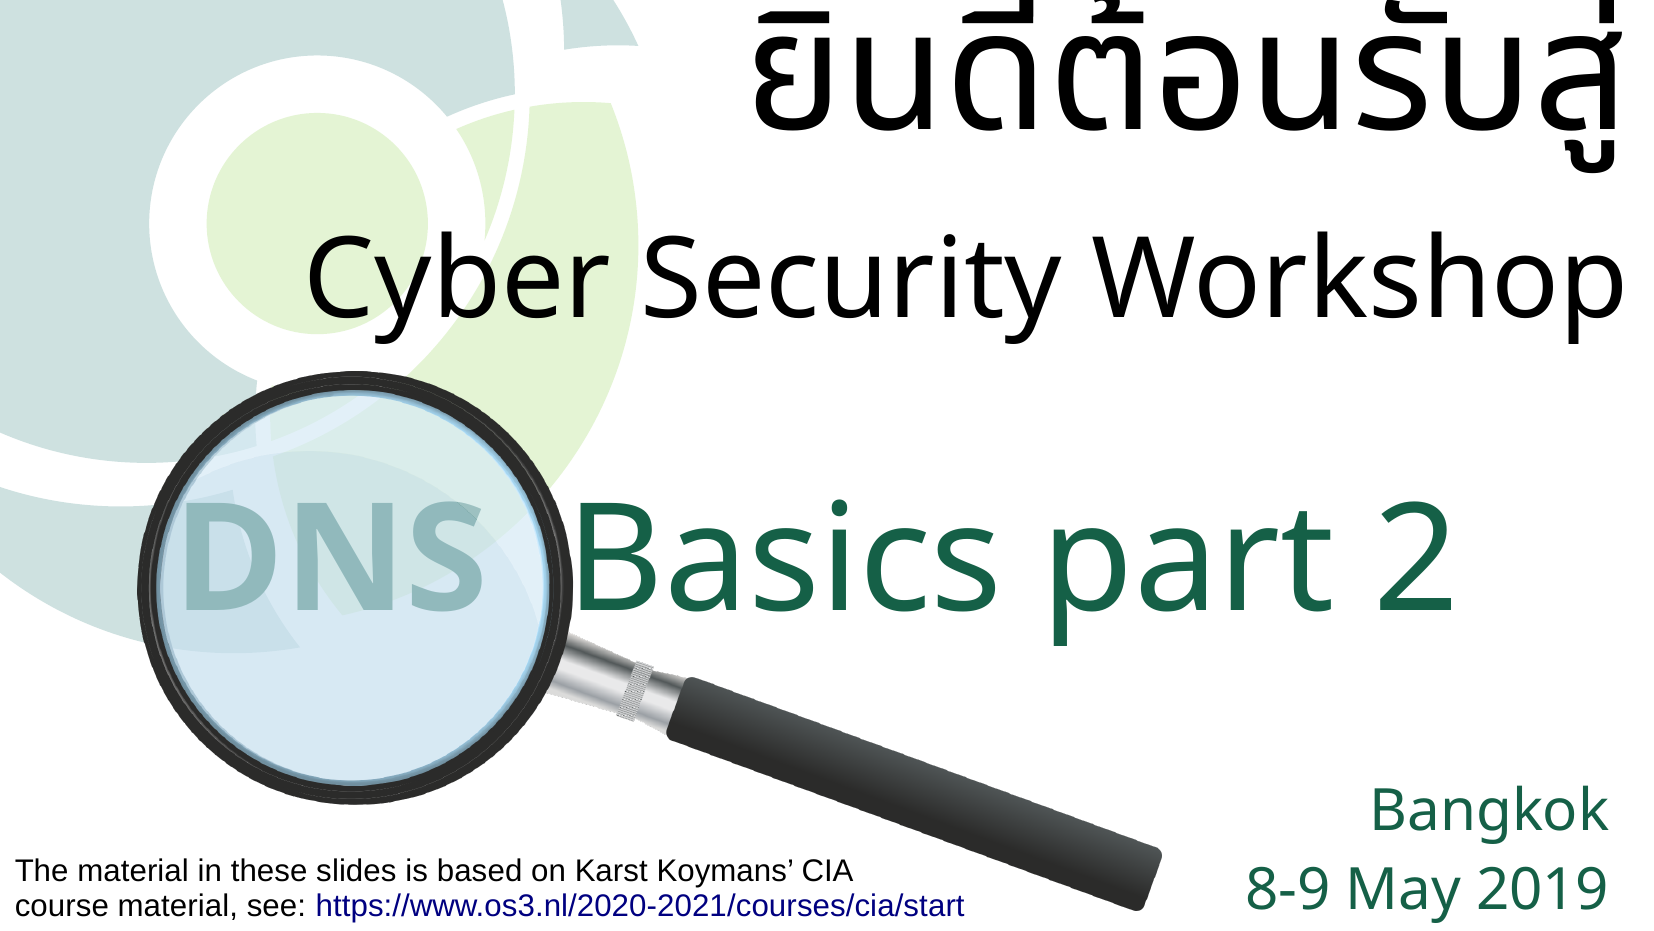

# ยินดีต้อนรับสู่ Cyber Security Workshop
DNS Basics part 2
Bangkok
8-9 May 2019
The material in these slides is based on Karst Koymans’ CIA
course material, see: https://www.os3.nl/2020-2021/courses/cia/start